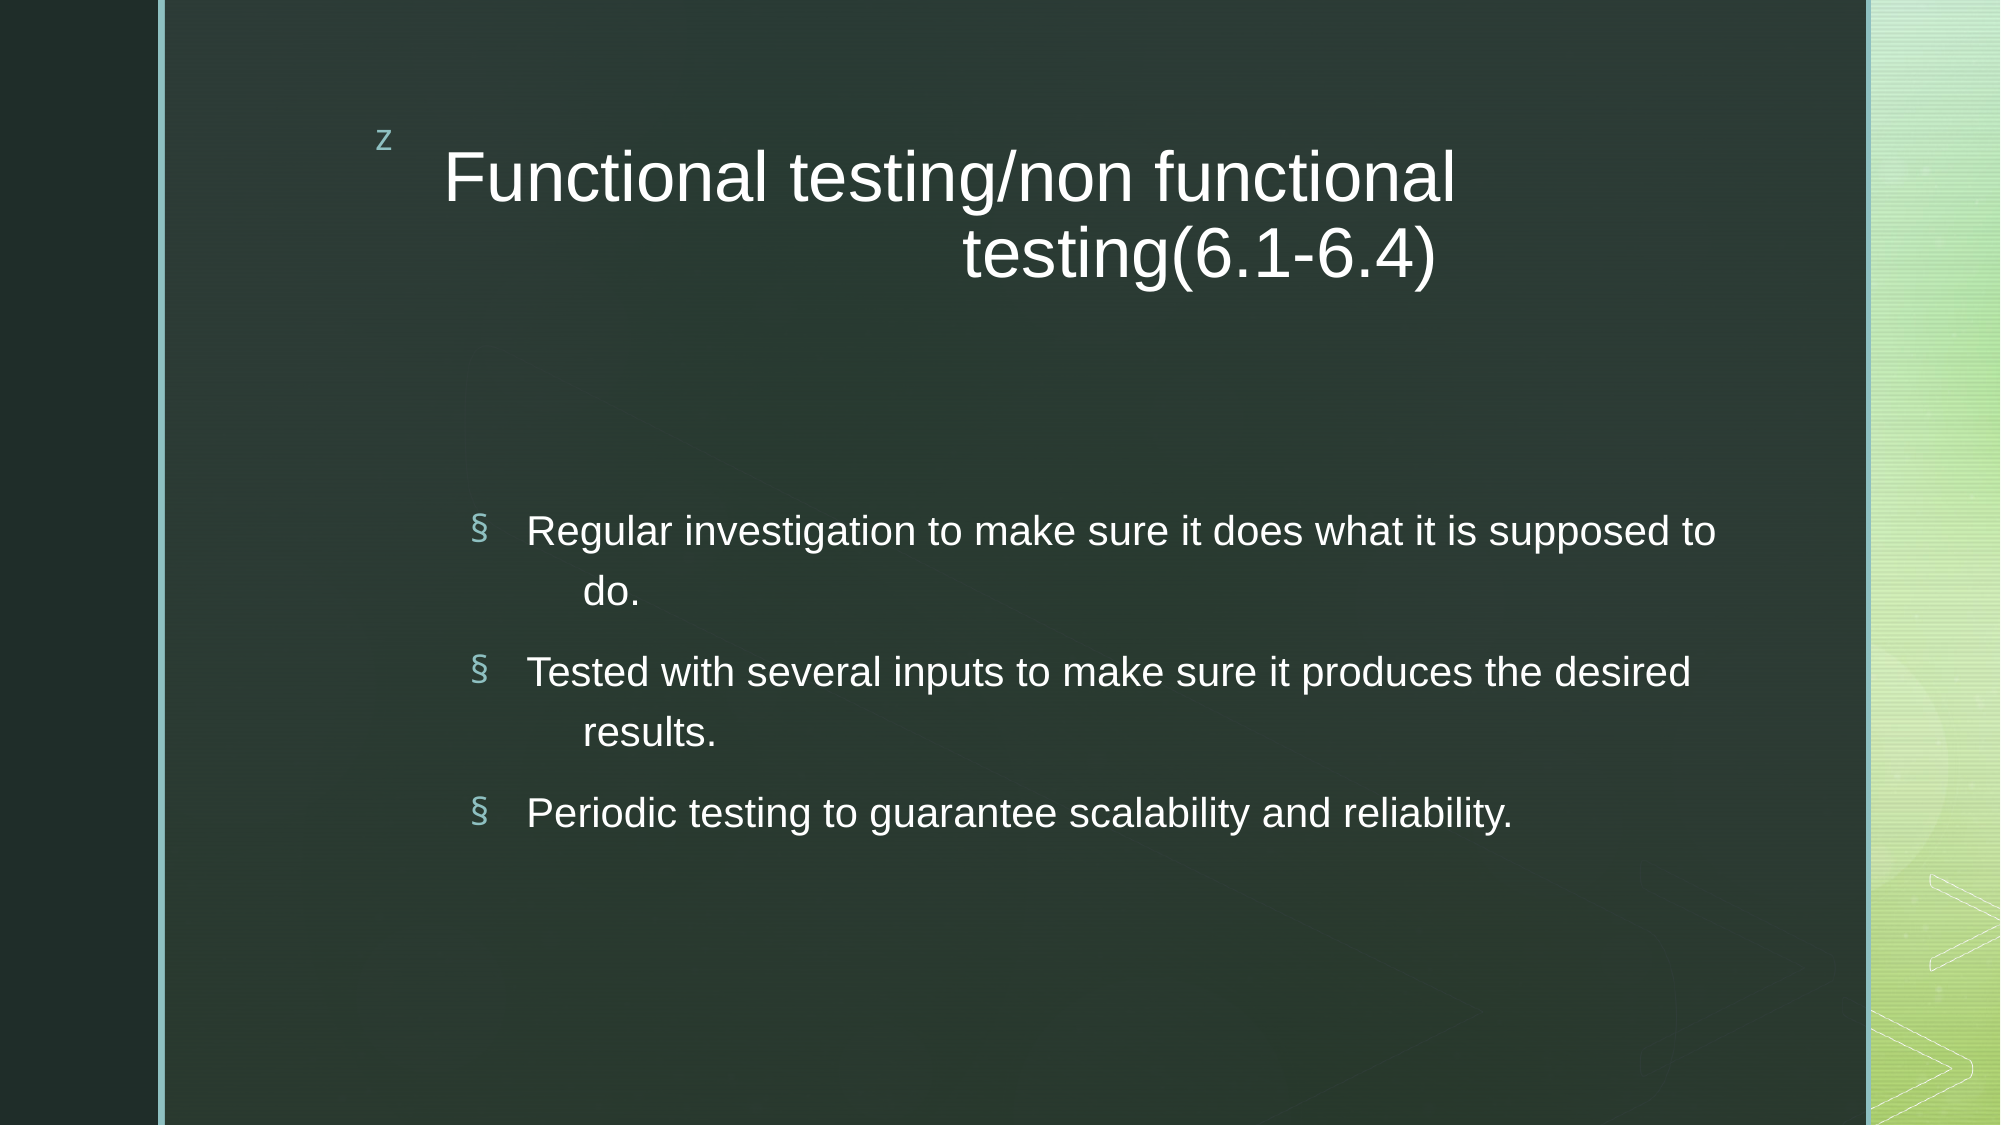

# Functional testing/non functional testing(6.1-6.4)
Regular investigation to make sure it does what it is supposed to do.
Tested with several inputs to make sure it produces the desired results.
Periodic testing to guarantee scalability and reliability.